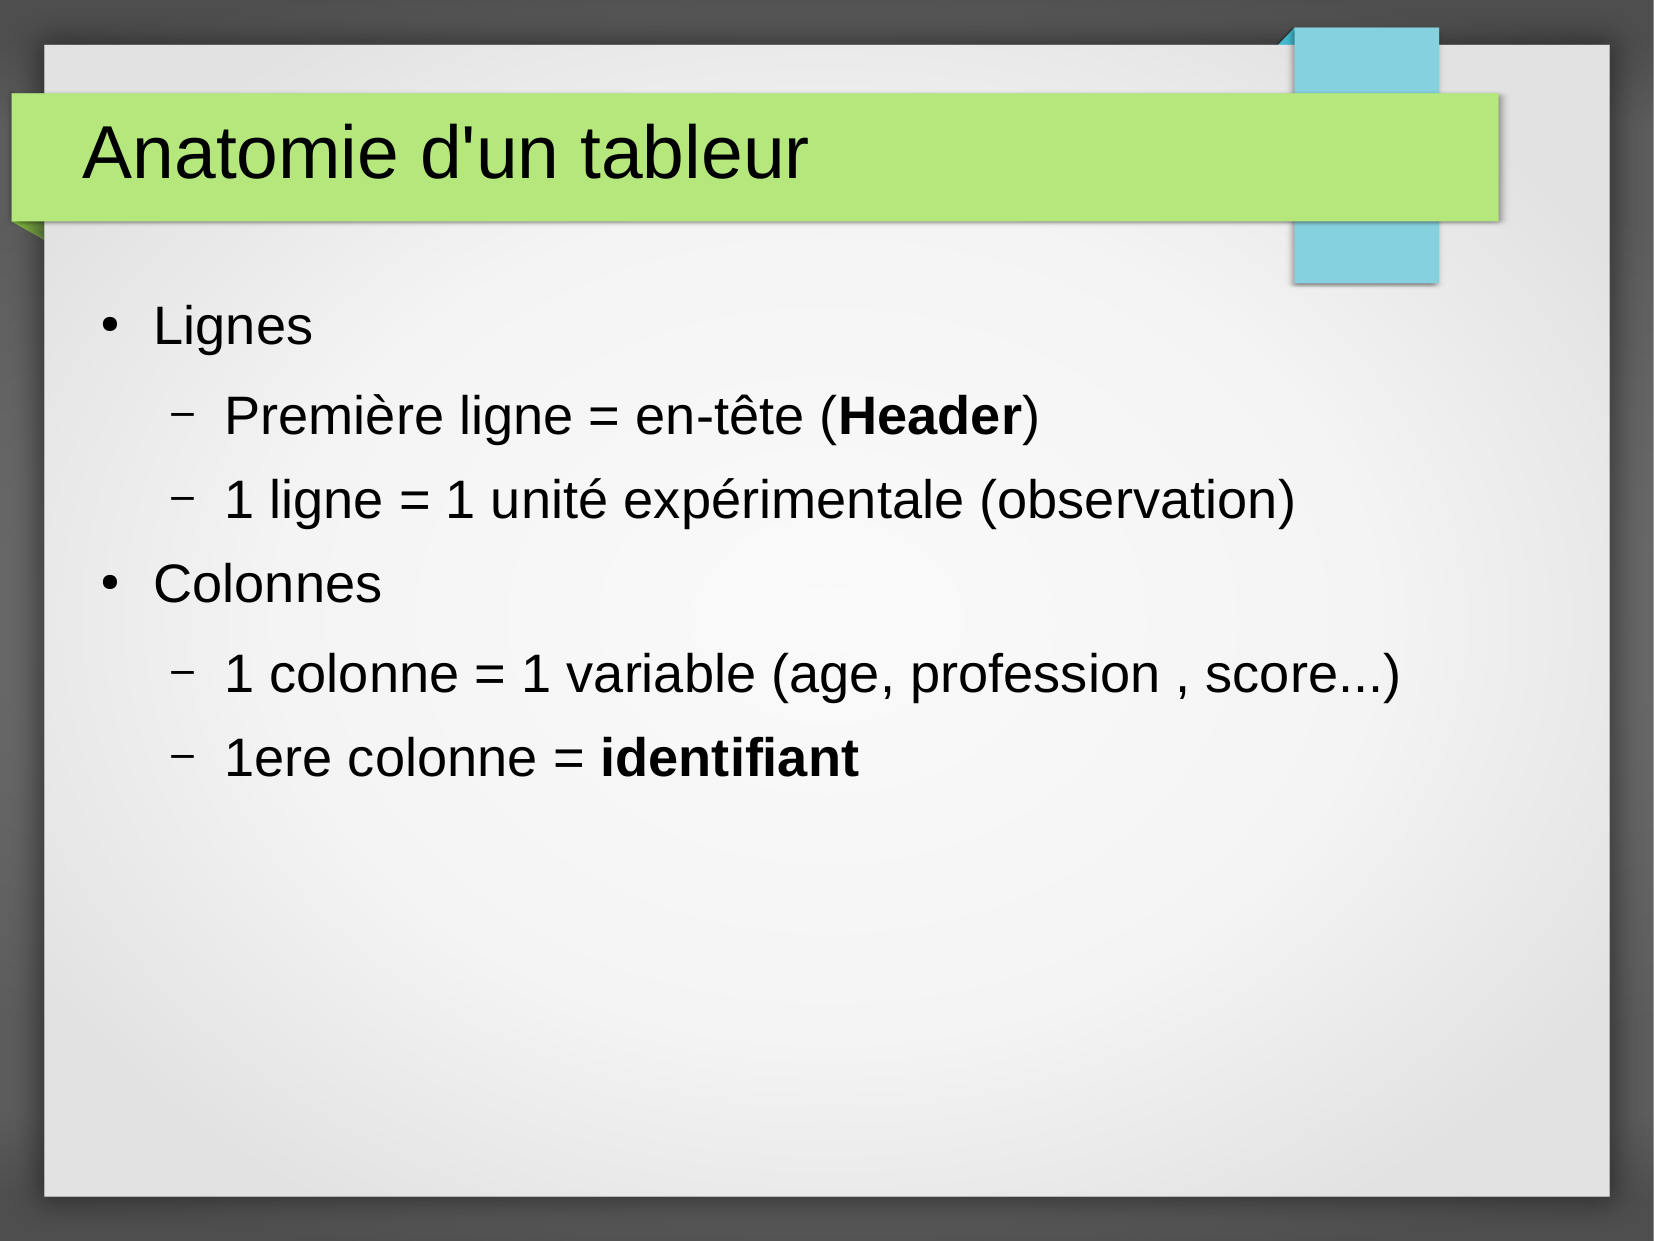

# Anatomie d'un tableur
Lignes
Première ligne = en-tête (Header)
1 ligne = 1 unité expérimentale (observation)
Colonnes
1 colonne = 1 variable (age, profession , score...)
1ere colonne = identifiant